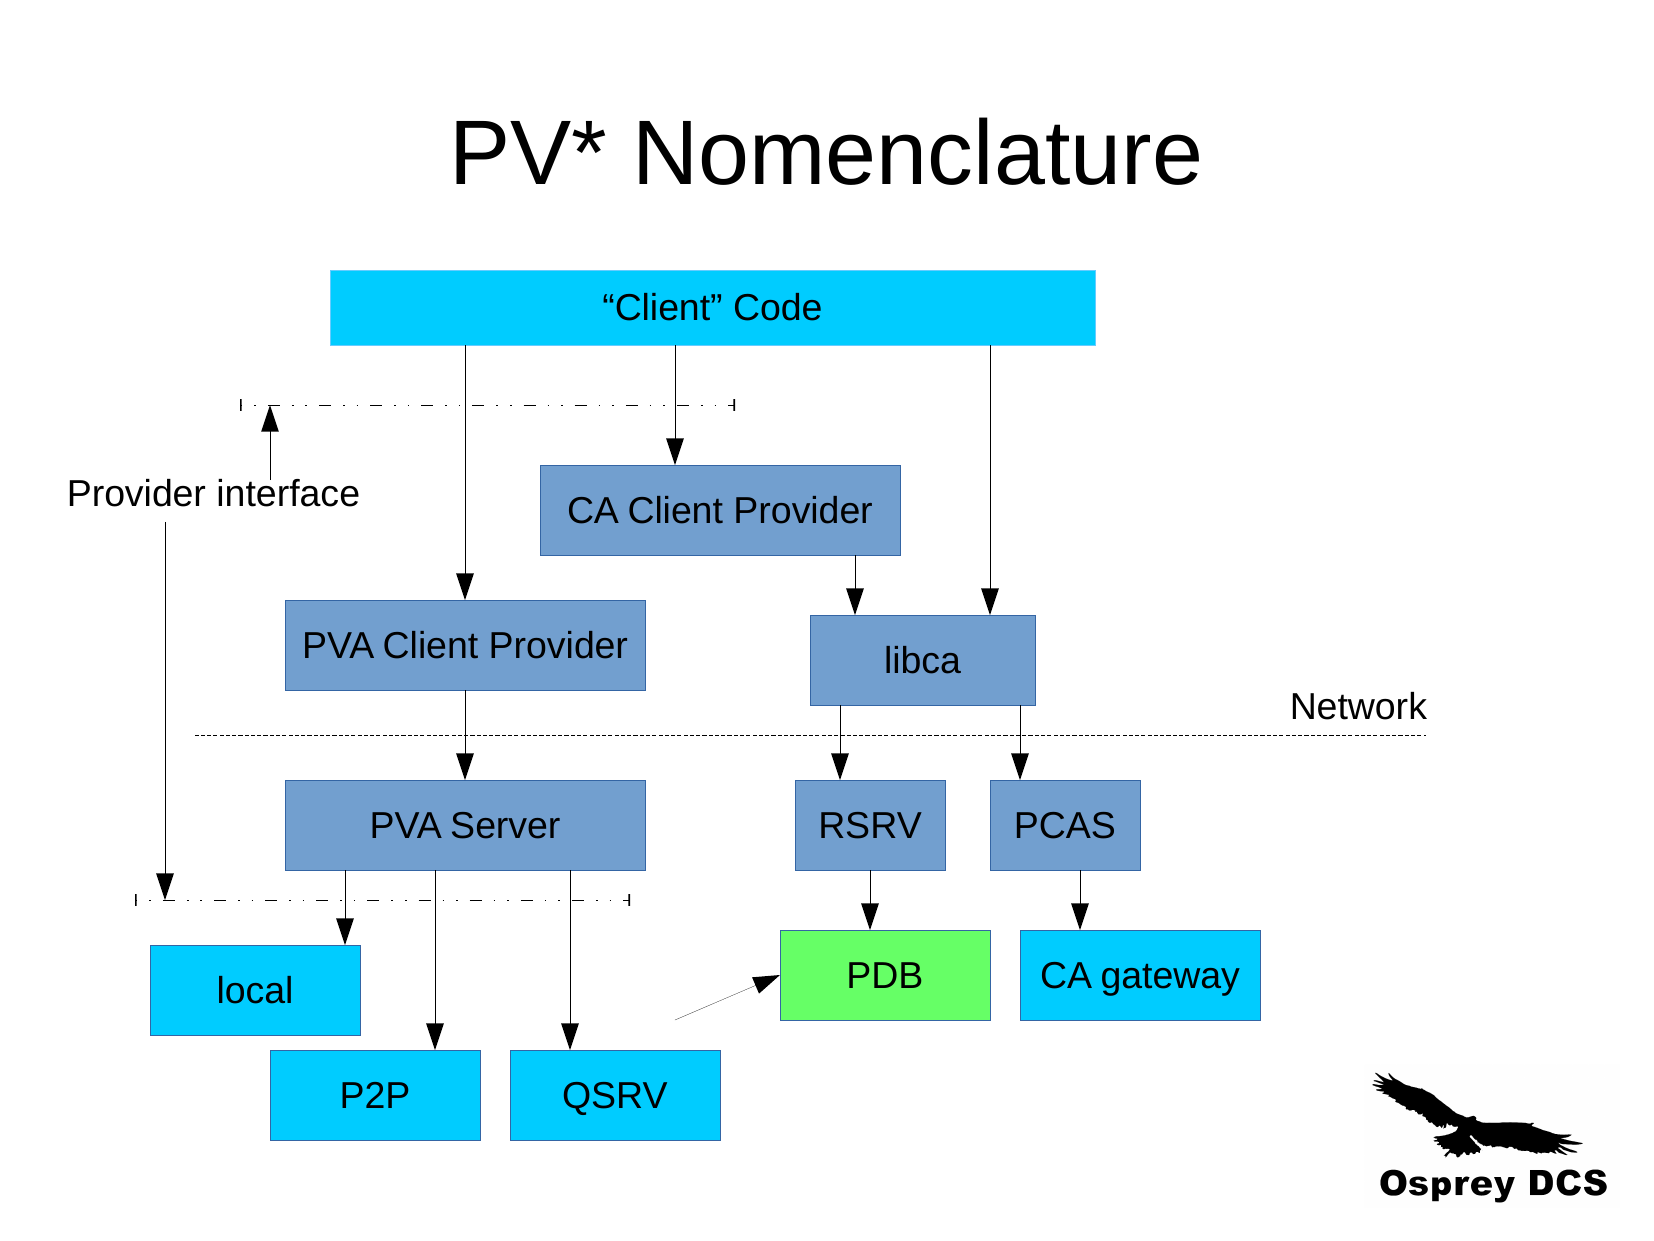

# PV* Nomenclature
“Client” Code
Provider interface
CA Client Provider
PVA Client Provider
libca
Network
PVA Server
RSRV
PCAS
PDB
CA gateway
local
P2P
QSRV